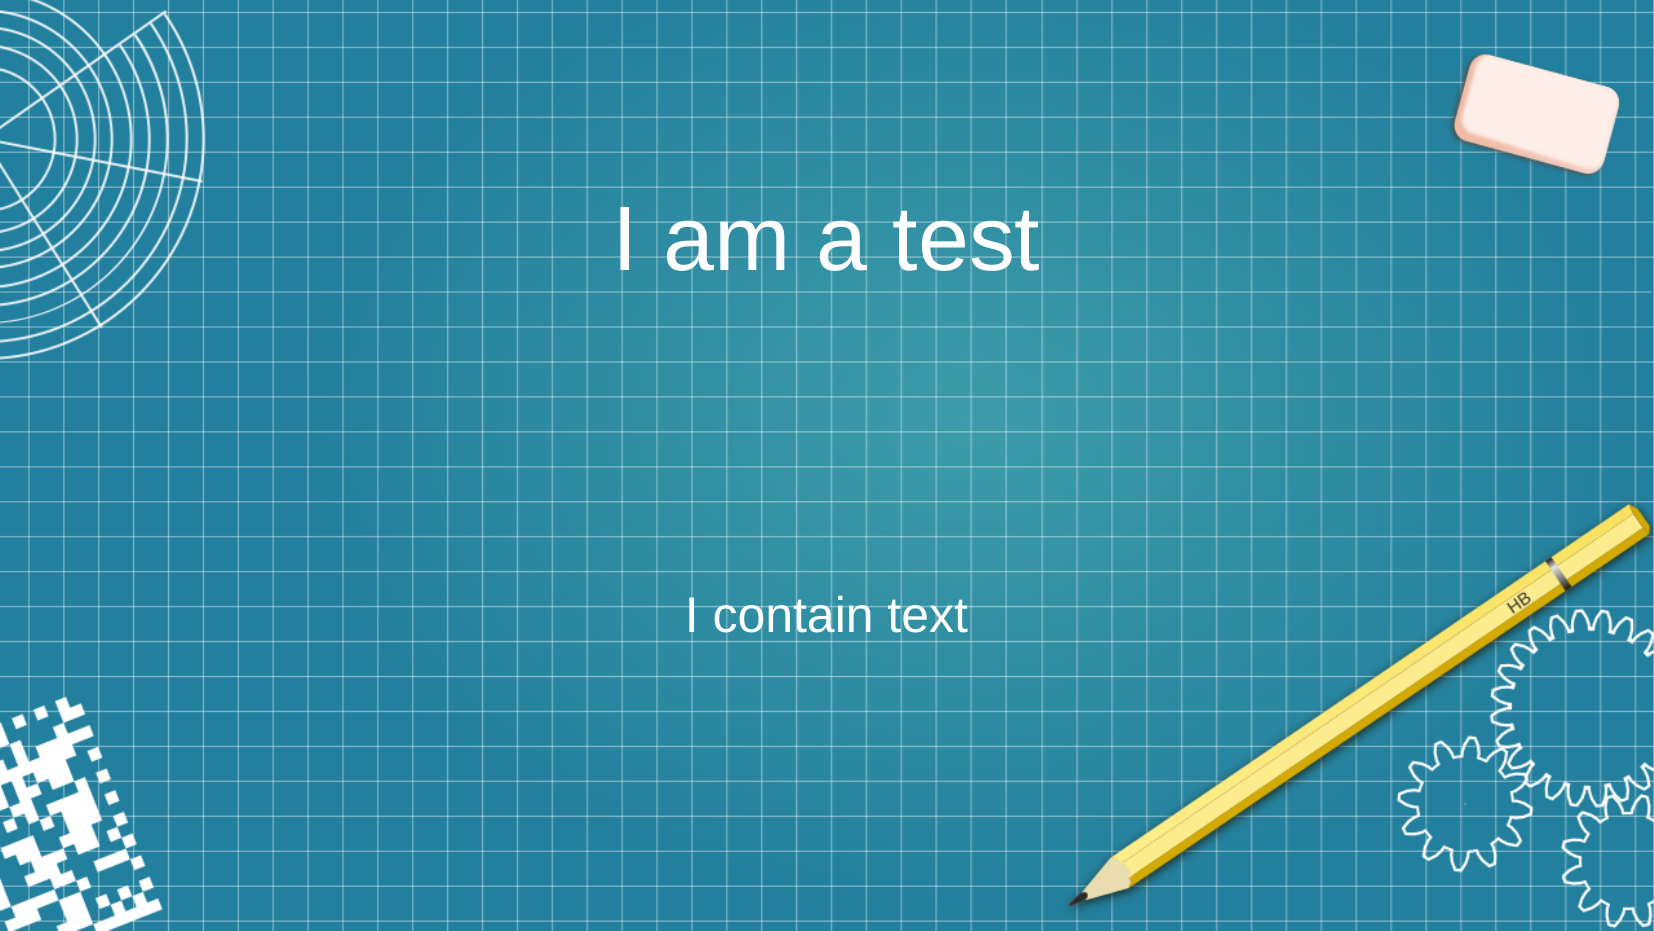

# I am a test
I contain text